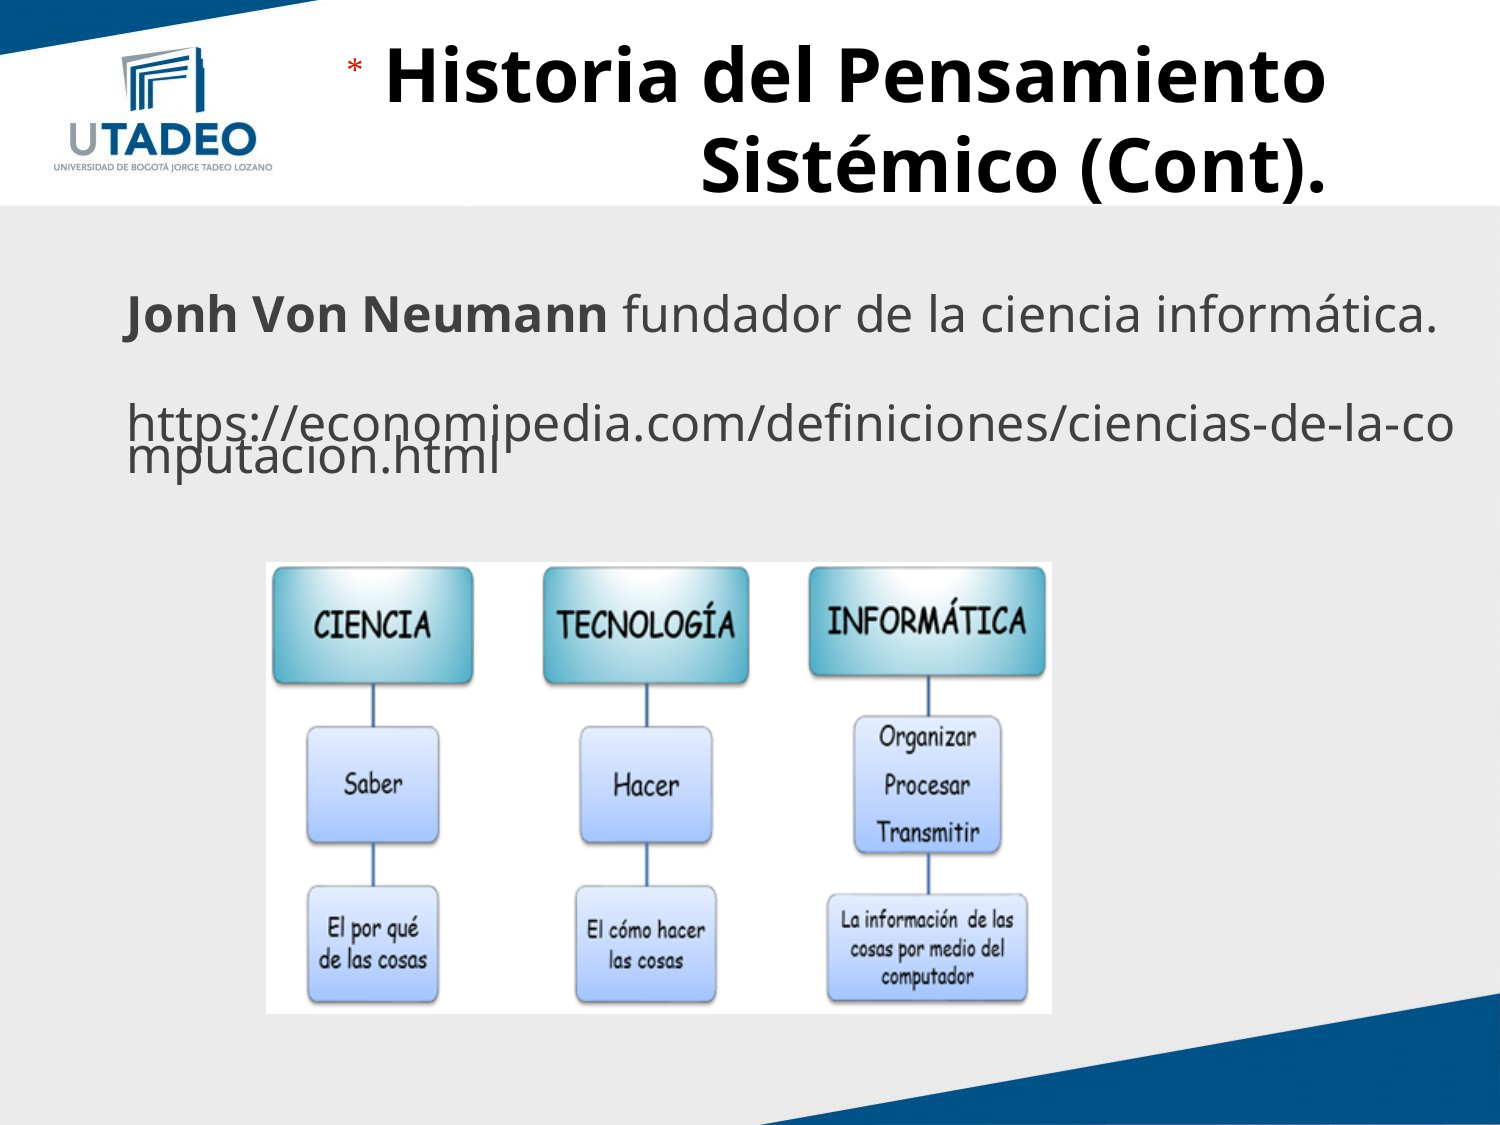

# Historia del Pensamiento Sistémico (Cont).
Jonh Von Neumann fundador de la ciencia informática.
https://economipedia.com/definiciones/ciencias-de-la-computacion.html